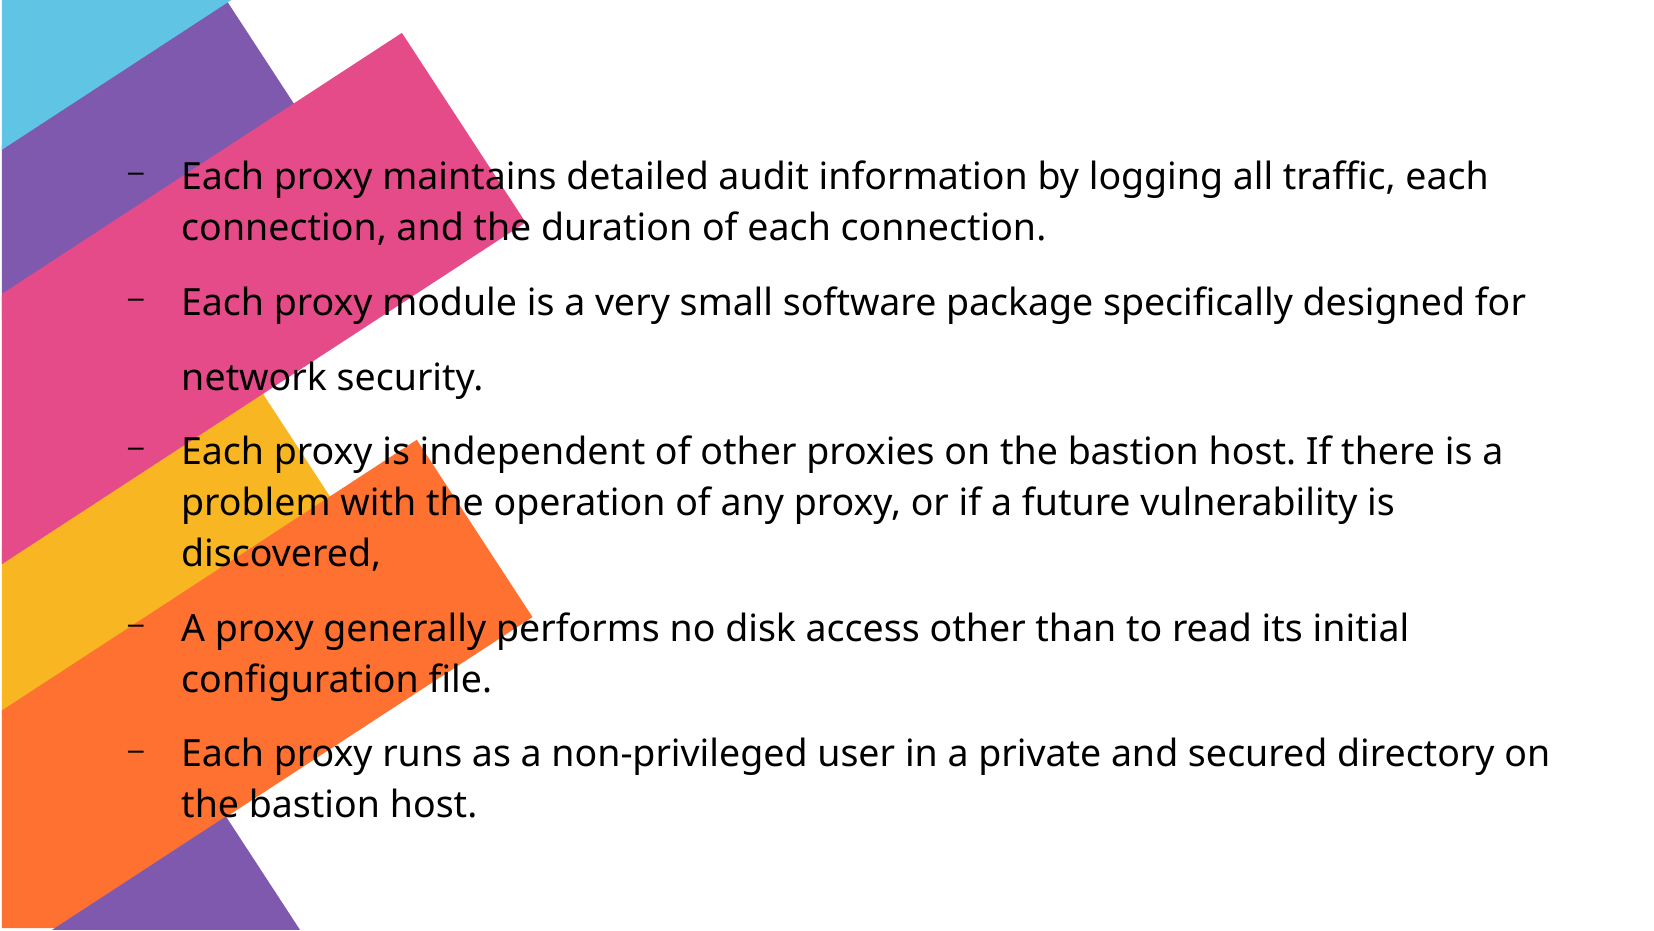

# Each proxy maintains detailed audit information by logging all traffic, each connection, and the duration of each connection.
Each proxy module is a very small software package specifically designed for
network security.
Each proxy is independent of other proxies on the bastion host. If there is a problem with the operation of any proxy, or if a future vulnerability is discovered,
A proxy generally performs no disk access other than to read its initial configuration file.
Each proxy runs as a non-privileged user in a private and secured directory on the bastion host.